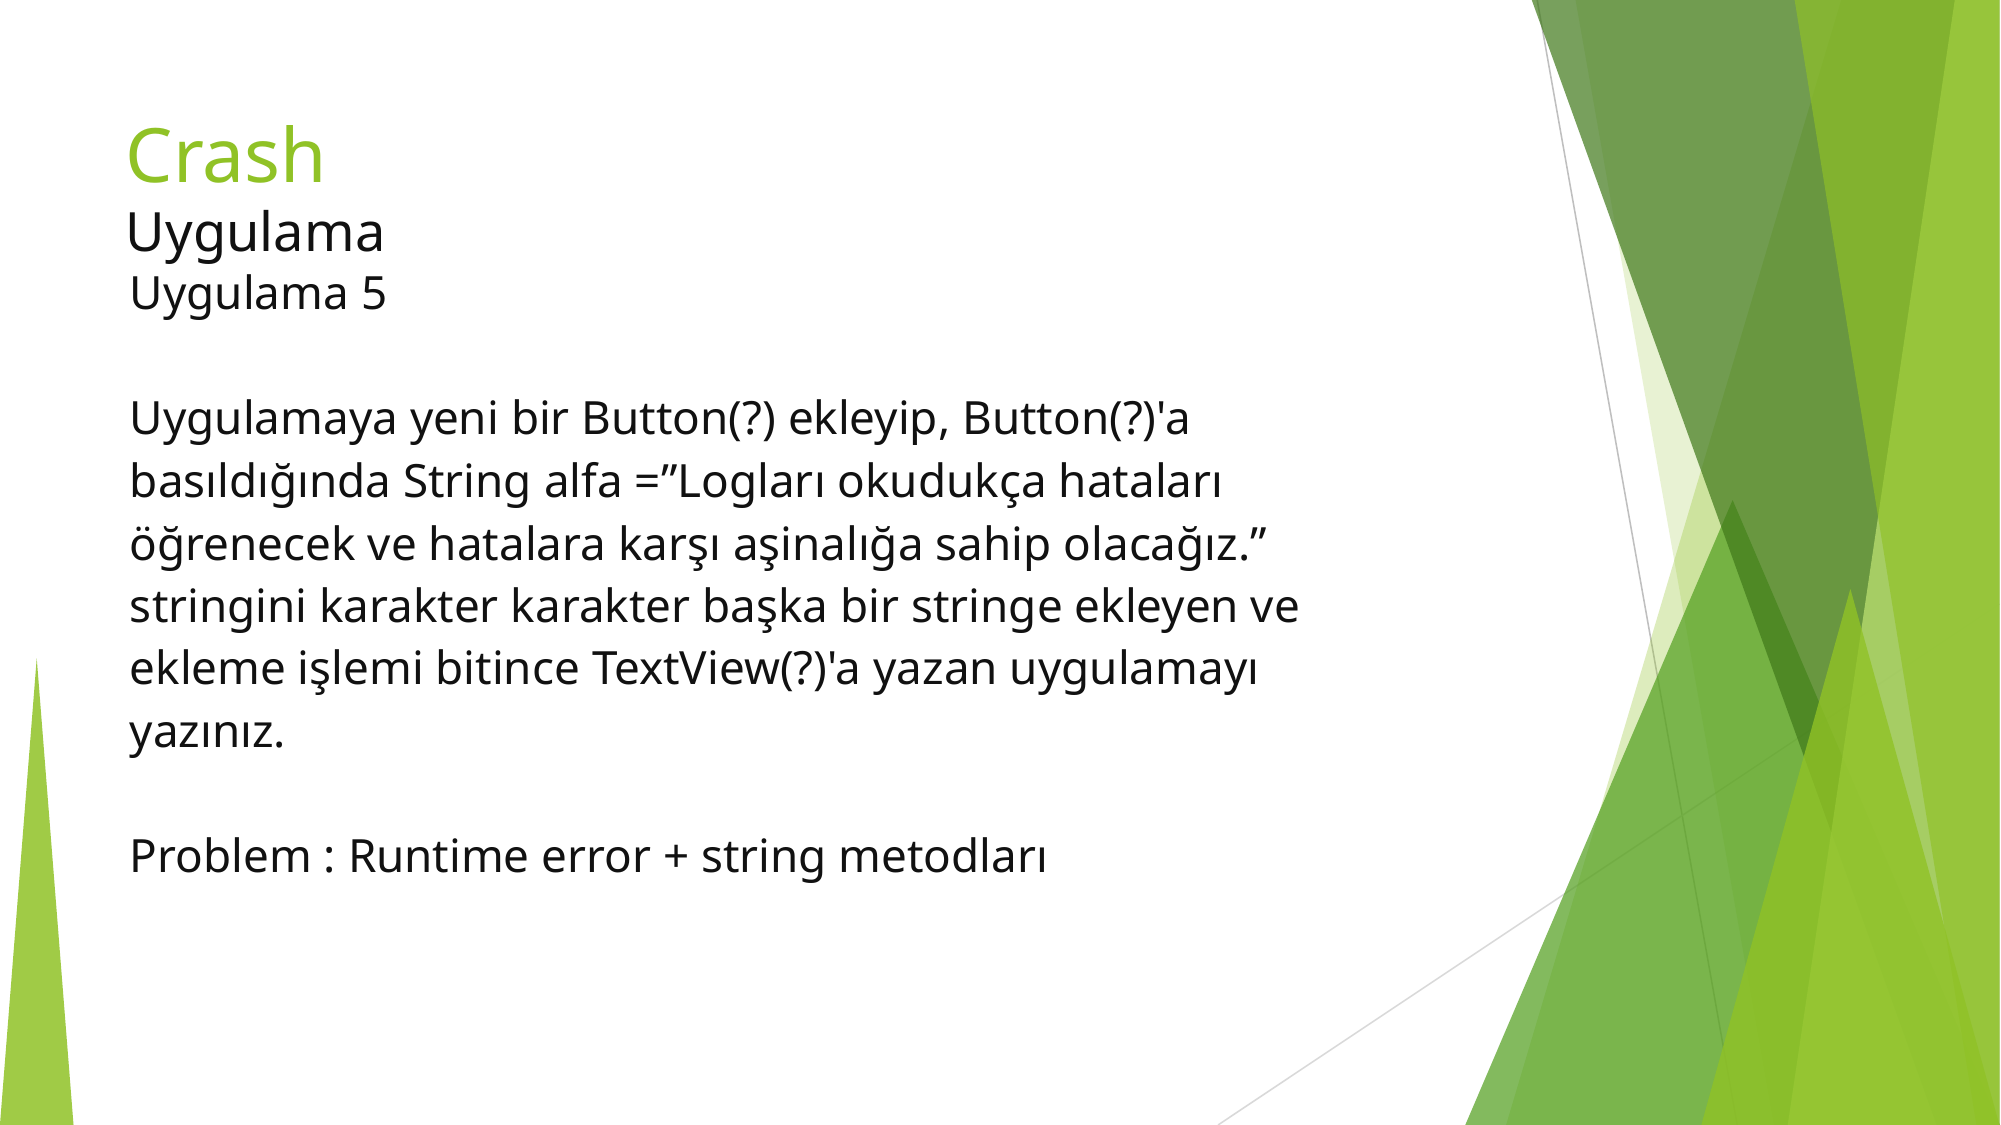

# Crash Uygulama
Uygulama 5
Uygulamaya yeni bir Button(?) ekleyip, Button(?)'a basıldığında String alfa =”Logları okudukça hataları öğrenecek ve hatalara karşı aşinalığa sahip olacağız.” stringini karakter karakter başka bir stringe ekleyen ve ekleme işlemi bitince TextView(?)'a yazan uygulamayı yazınız.
Problem : Runtime error + string metodları